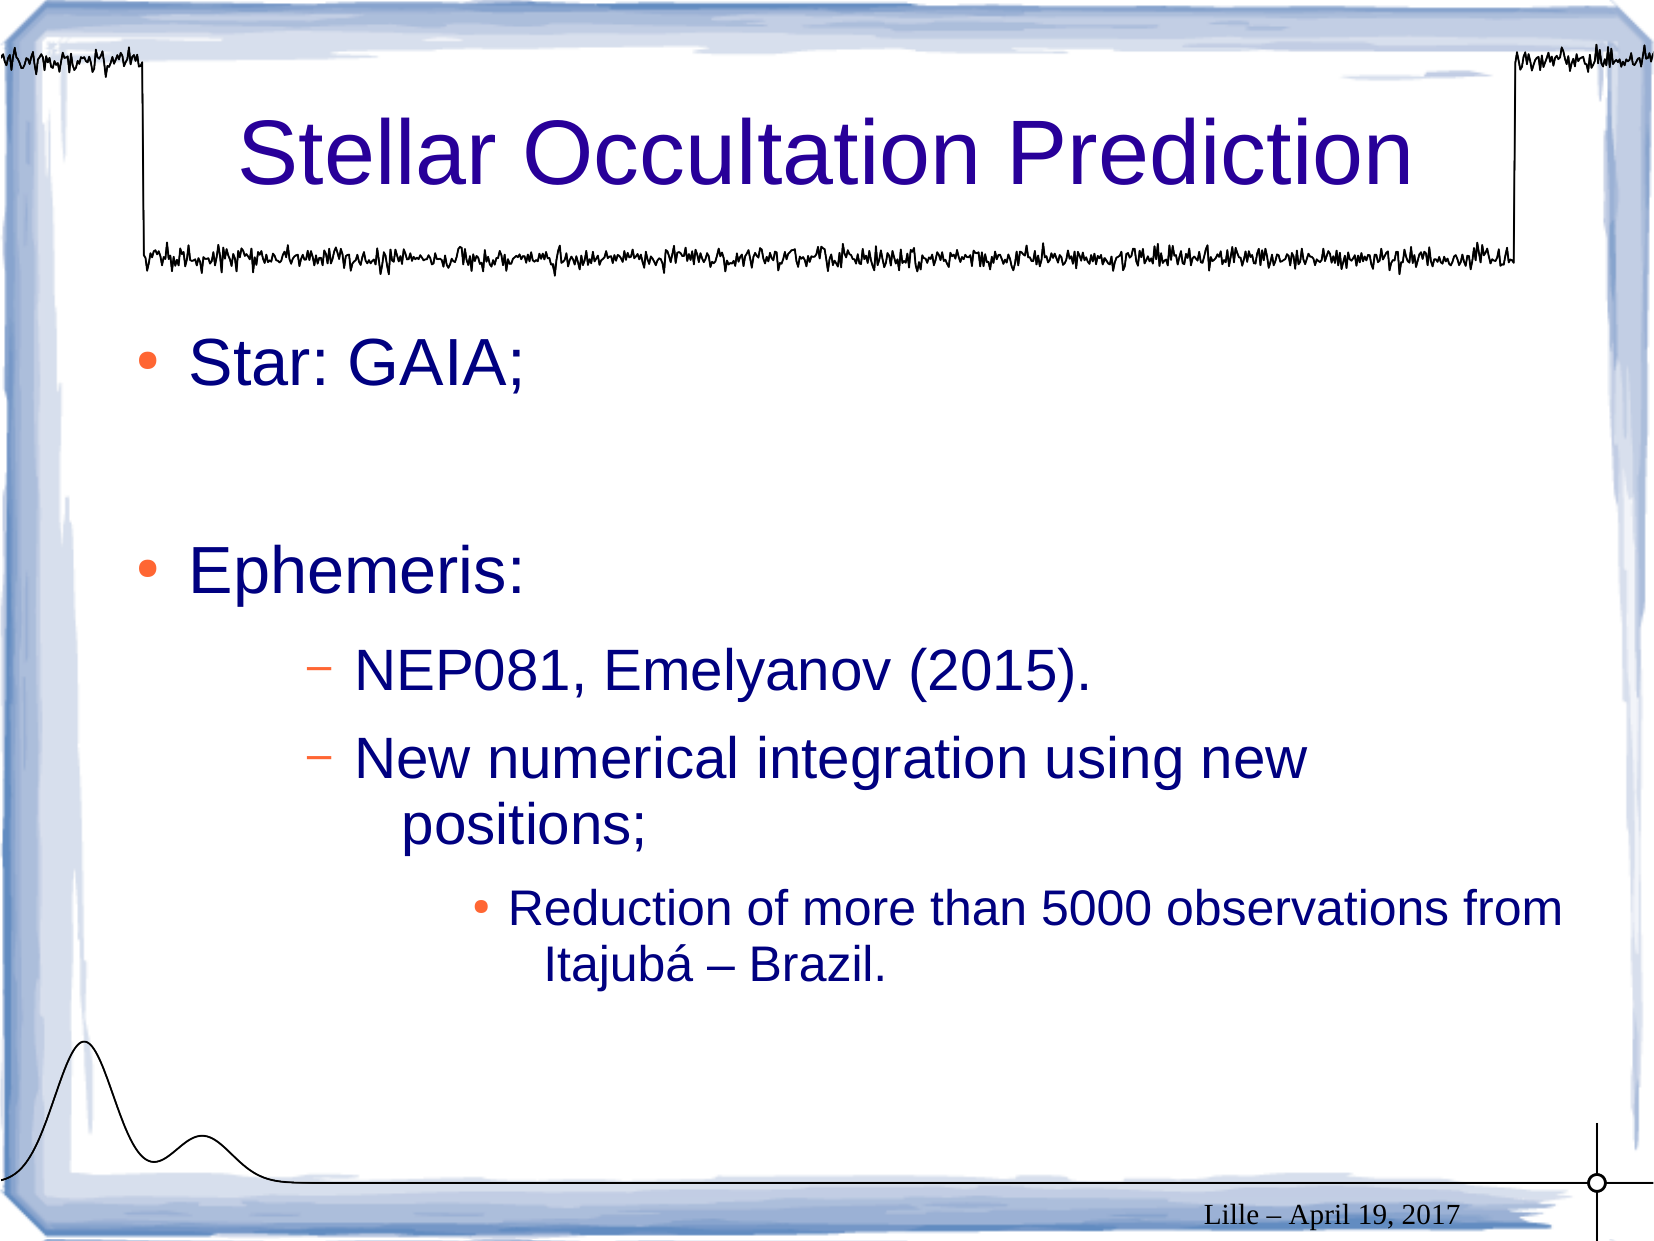

# Stellar Occultation Prediction
Star: GAIA;
Ephemeris:
NEP081, Emelyanov (2015).
New numerical integration using new positions;
Reduction of more than 5000 observations from Itajubá – Brazil.